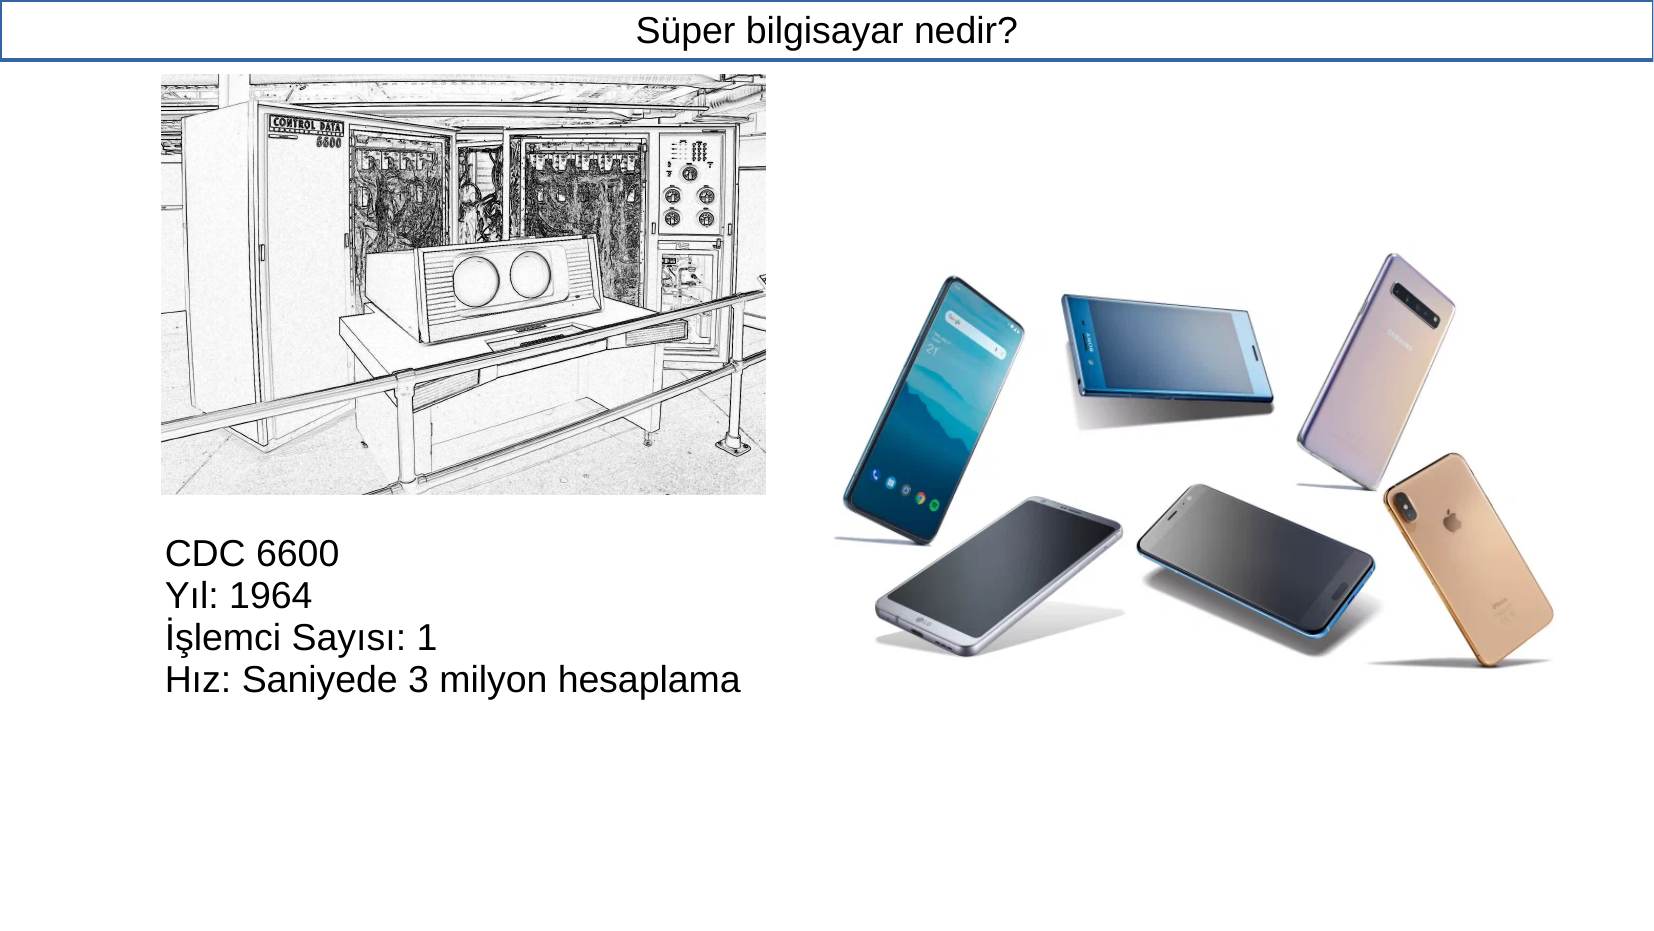

Süper bilgisayar nedir?
CDC 6600
Yıl: 1964
İşlemci Sayısı: 1
Hız: Saniyede 3 milyon hesaplama